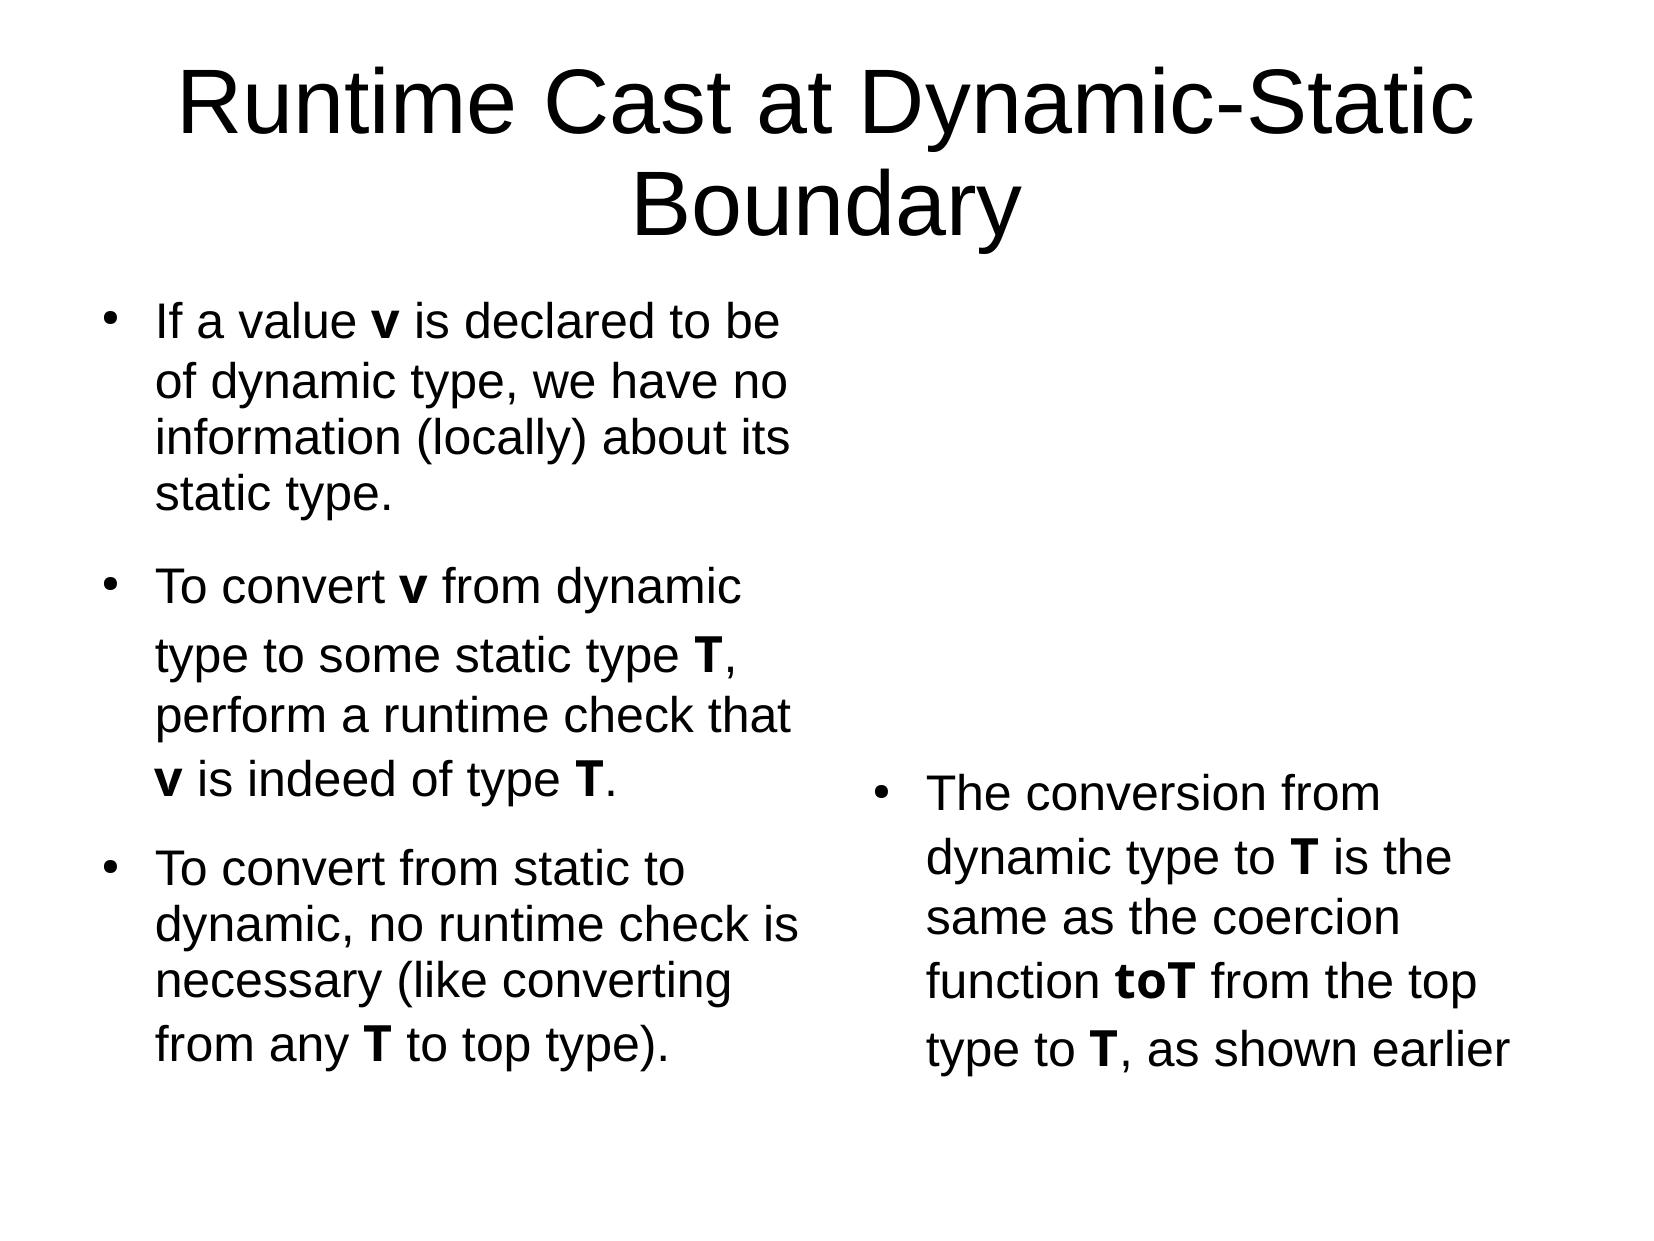

# Runtime Cast at Dynamic-Static Boundary
If a value v is declared to be of dynamic type, we have no information (locally) about its static type.
To convert v from dynamic type to some static type T, perform a runtime check that v is indeed of type T.
To convert from static to dynamic, no runtime check is necessary (like converting from any T to top type).
The conversion from dynamic type to T is the same as the coercion function toT from the top type to T, as shown earlier